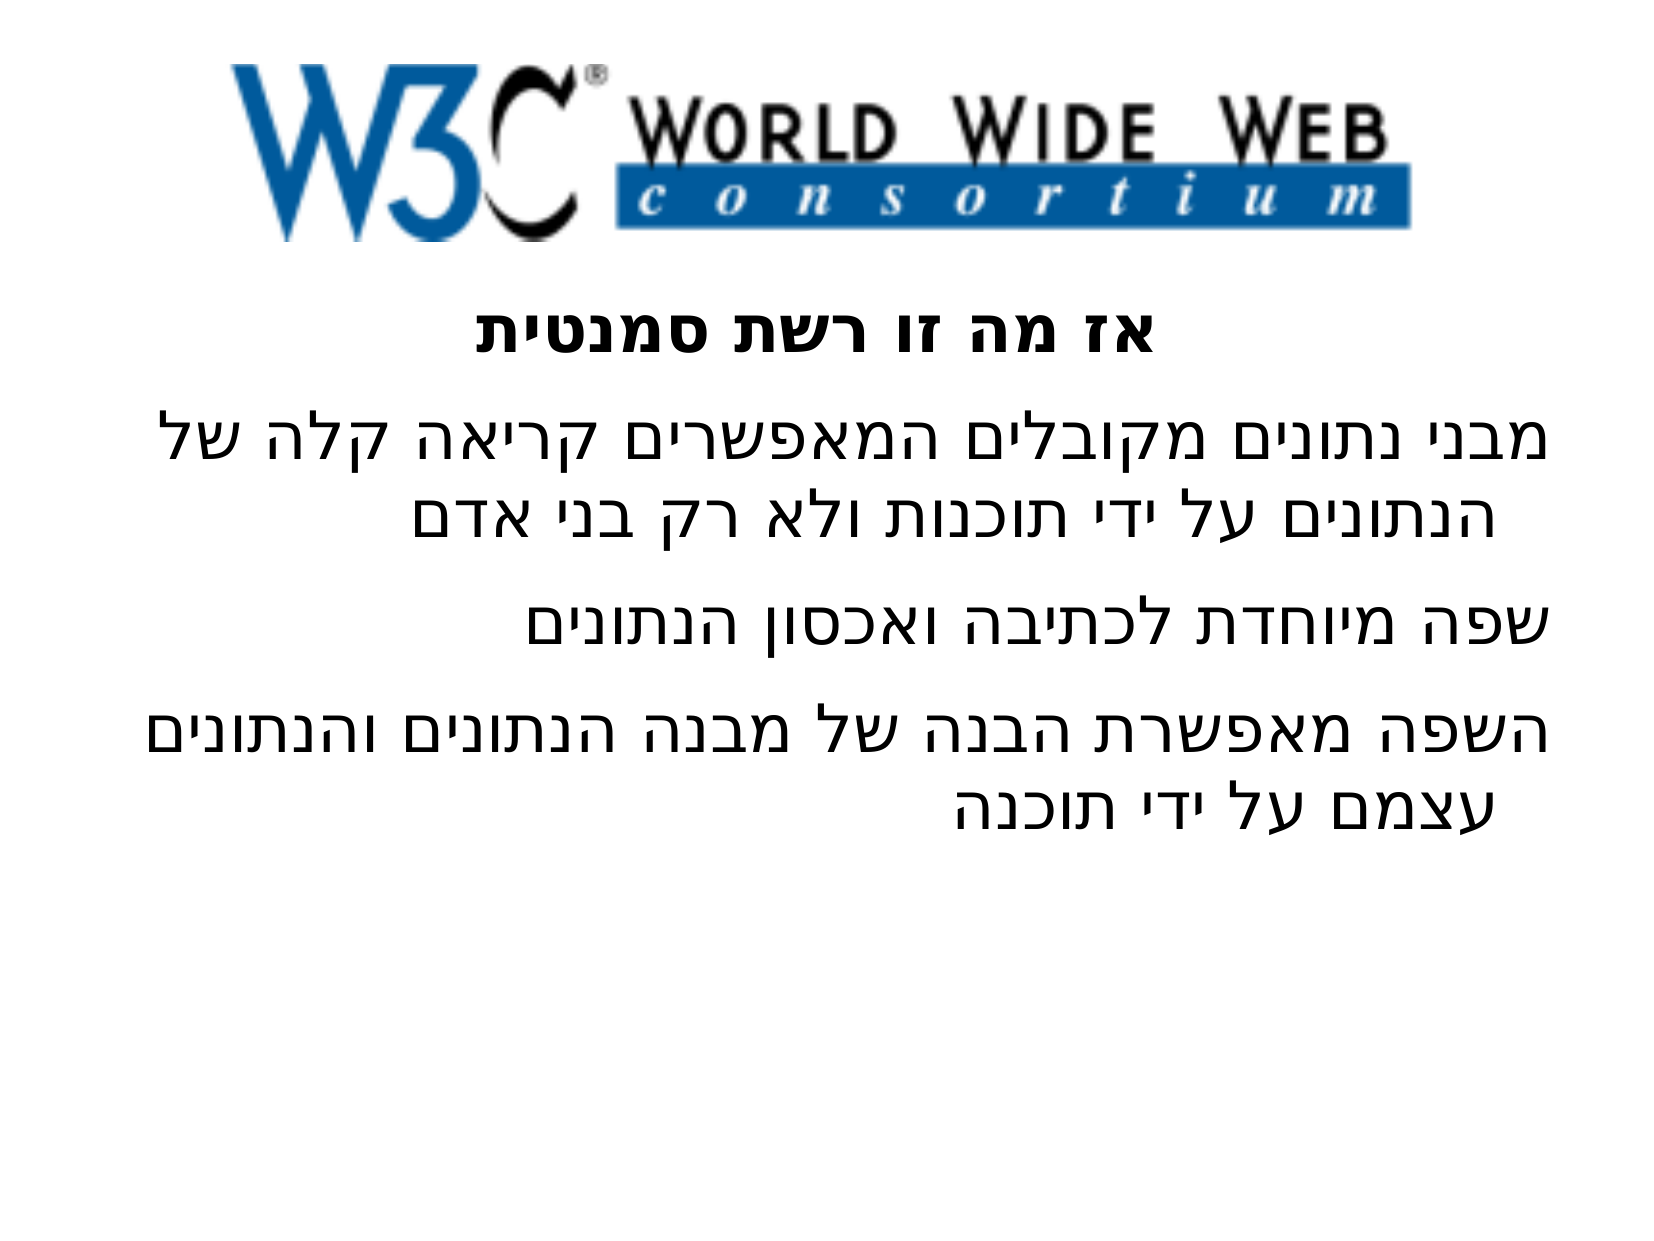

#
אז מה זו רשת סמנטית
מבני נתונים מקובלים המאפשרים קריאה קלה של הנתונים על ידי תוכנות ולא רק בני אדם
שפה מיוחדת לכתיבה ואכסון הנתונים
השפה מאפשרת הבנה של מבנה הנתונים והנתונים עצמם על ידי תוכנה